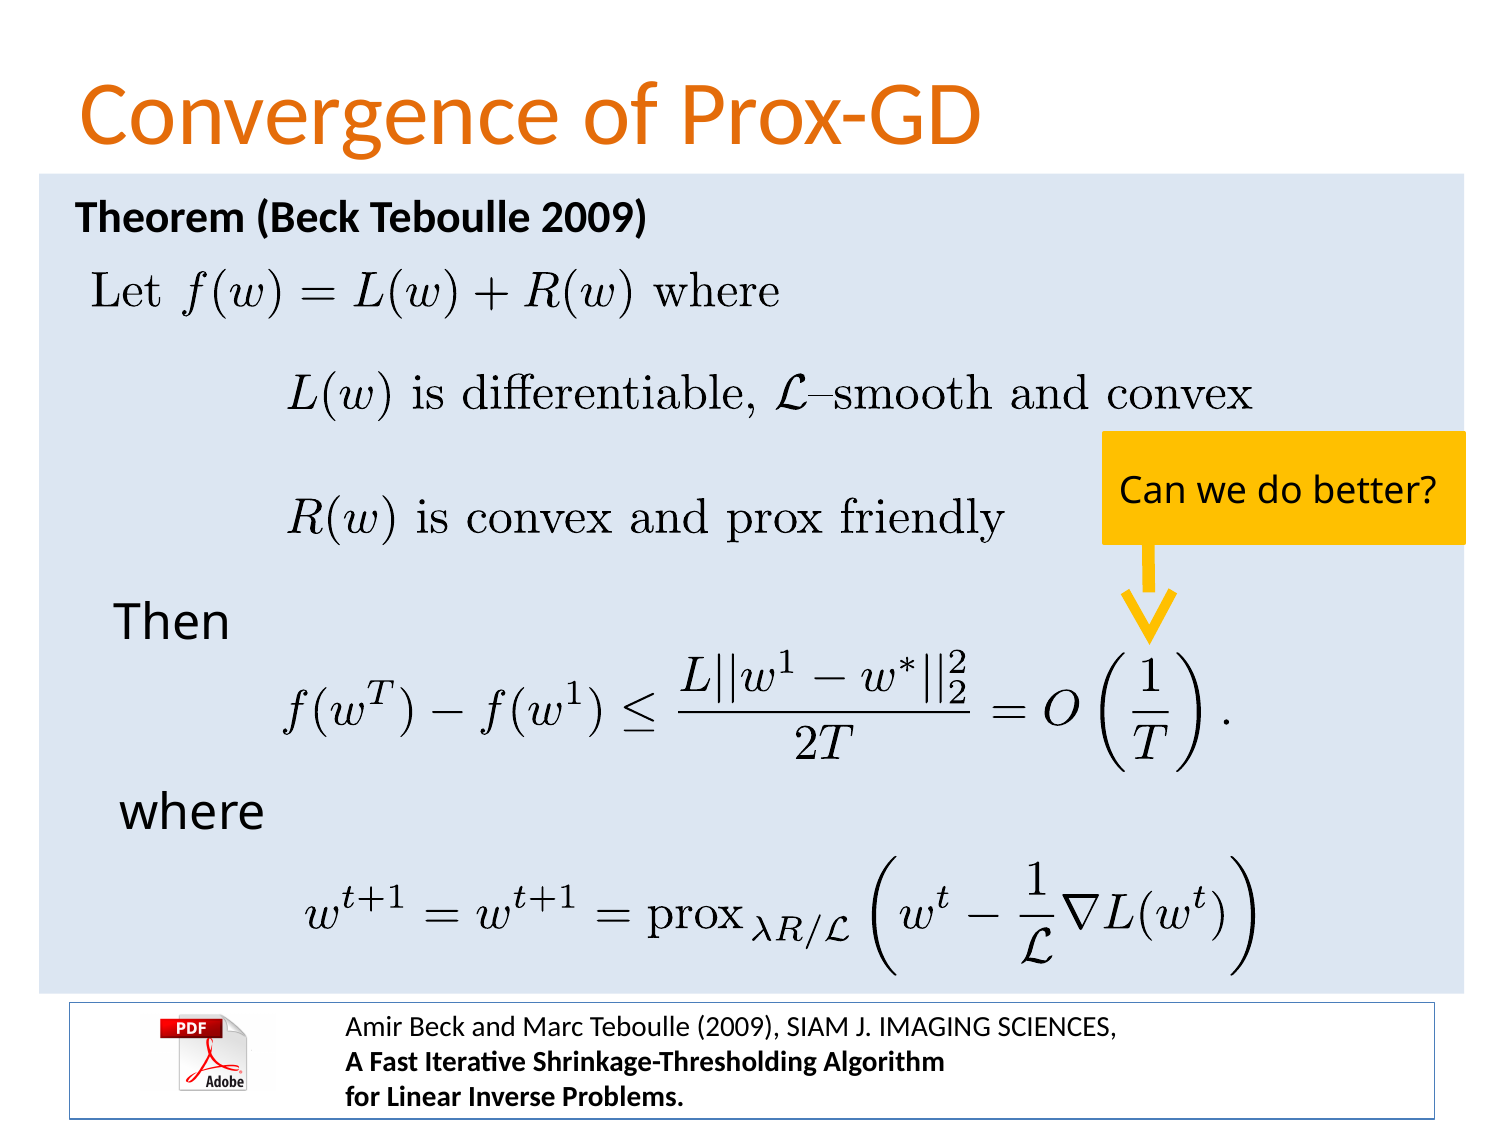

Convergence of Prox-GD
Theorem (Beck Teboulle 2009)
Can we do better?
Then
where
Is f always differentiable?
Amir Beck and Marc Teboulle (2009), SIAM J. IMAGING SCIENCES,
A Fast Iterative Shrinkage-Thresholding Algorithm
for Linear Inverse Problems.